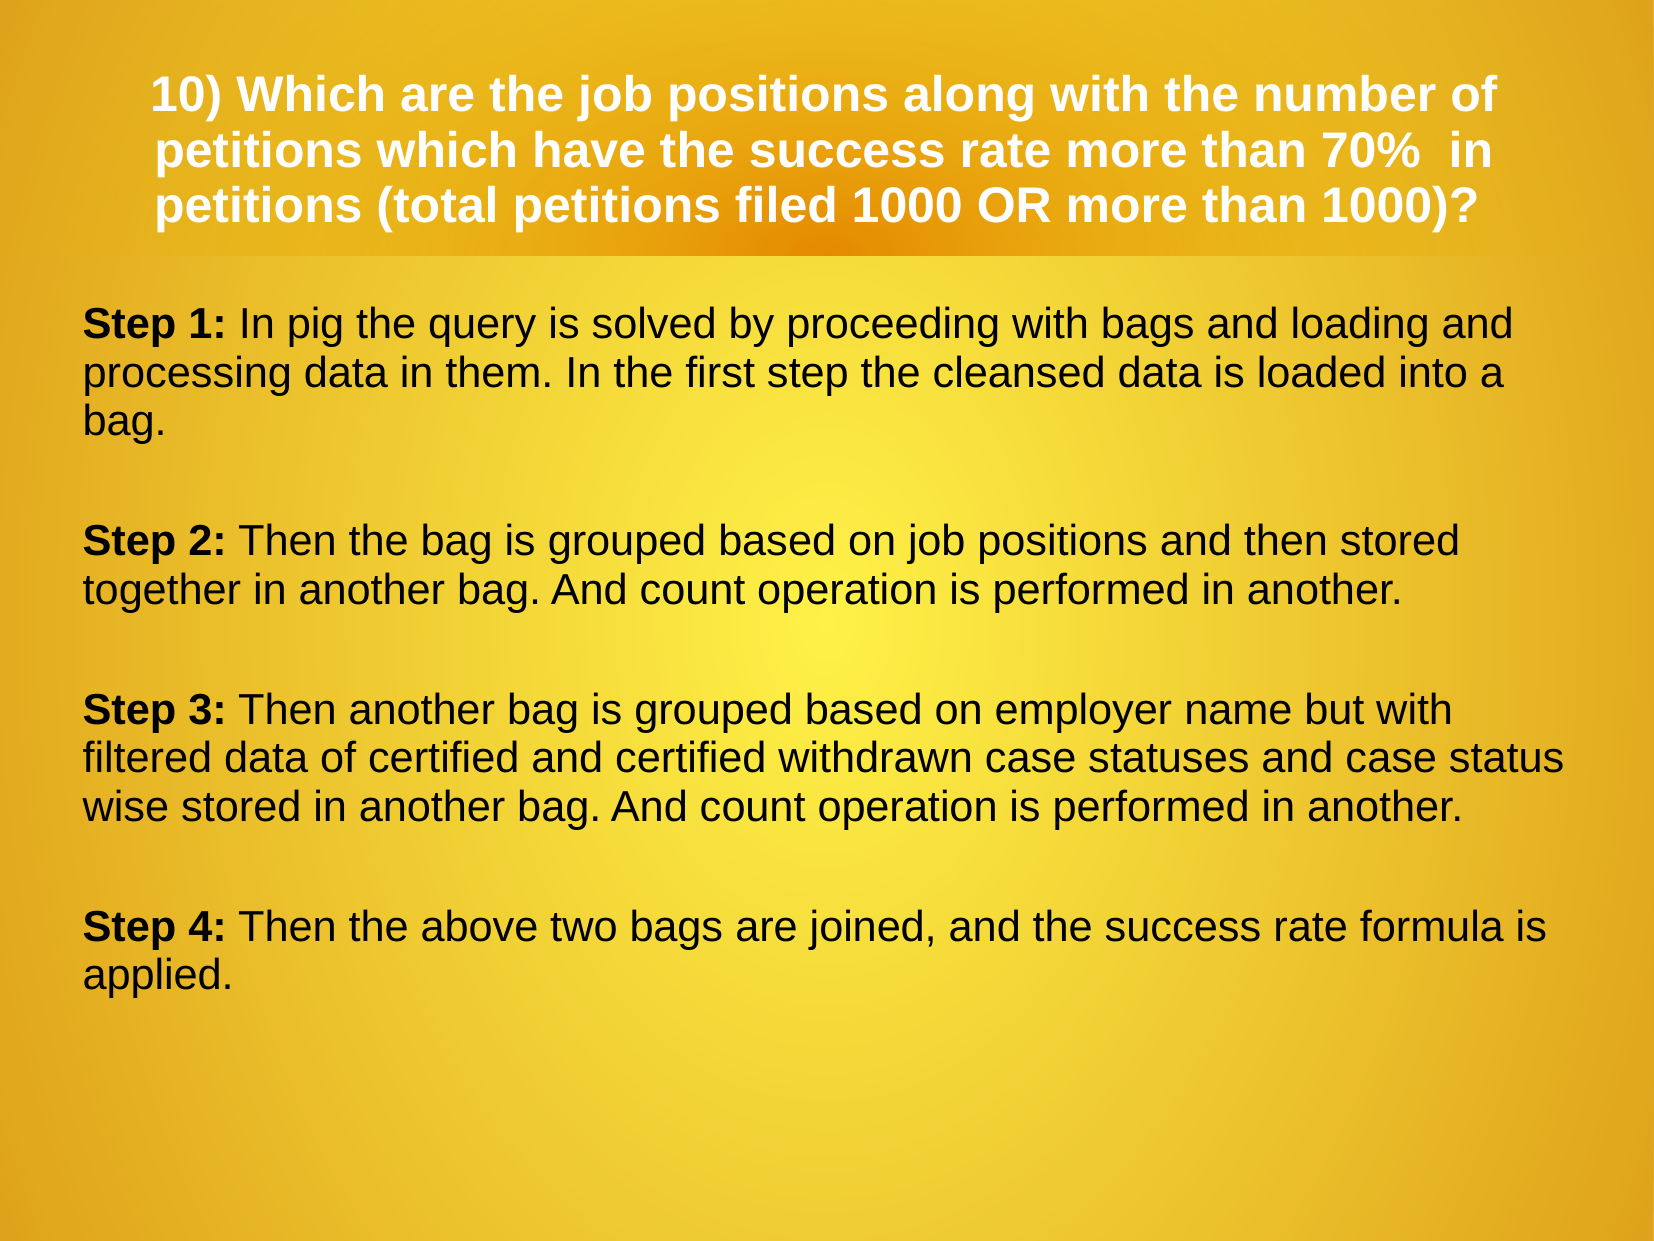

# 10) Which are the job positions along with the number of petitions which have the success rate more than 70% in petitions (total petitions filed 1000 OR more than 1000)?
Step 1: In pig the query is solved by proceeding with bags and loading and processing data in them. In the first step the cleansed data is loaded into a bag.
Step 2: Then the bag is grouped based on job positions and then stored together in another bag. And count operation is performed in another.
Step 3: Then another bag is grouped based on employer name but with filtered data of certified and certified withdrawn case statuses and case status wise stored in another bag. And count operation is performed in another.
Step 4: Then the above two bags are joined, and the success rate formula is applied.